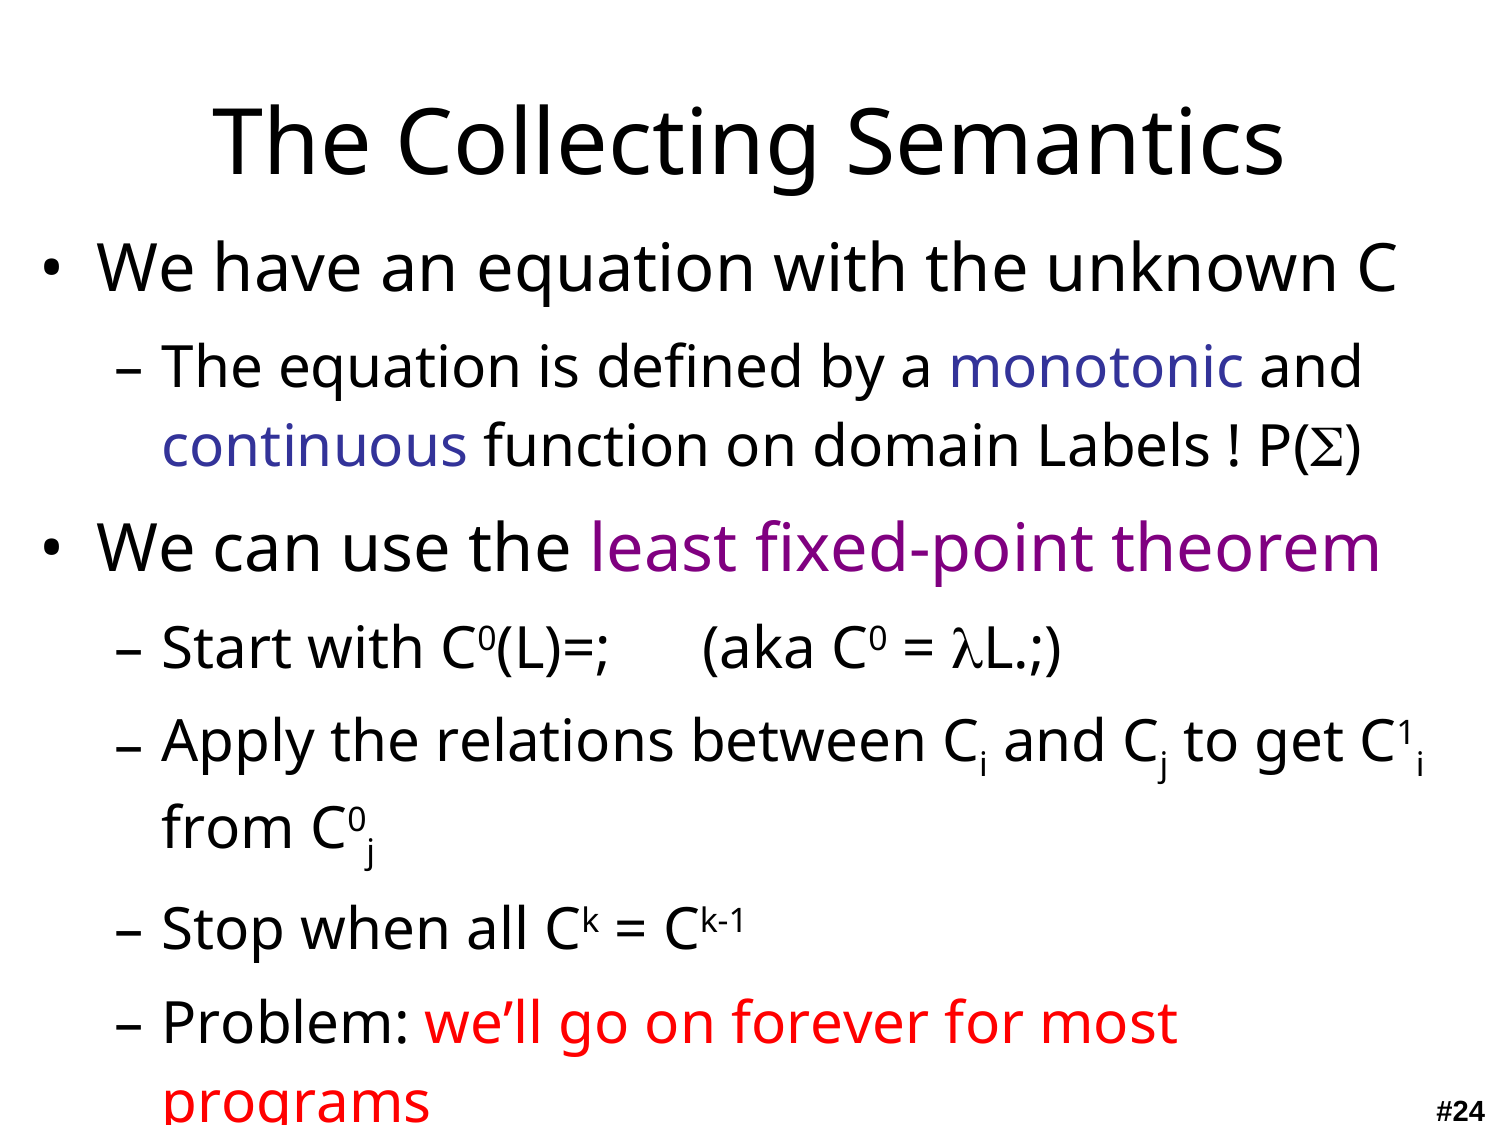

# The Collecting Semantics
We have an equation with the unknown C
The equation is defined by a monotonic and continuous function on domain Labels ! P()
We can use the least fixed-point theorem
Start with C0(L)=; (aka C0 = L.;)
Apply the relations between Ci and Cj to get C1i from C0j
Stop when all Ck = Ck-1
Problem: we’ll go on forever for most programs
But we know the fixed point exists
24